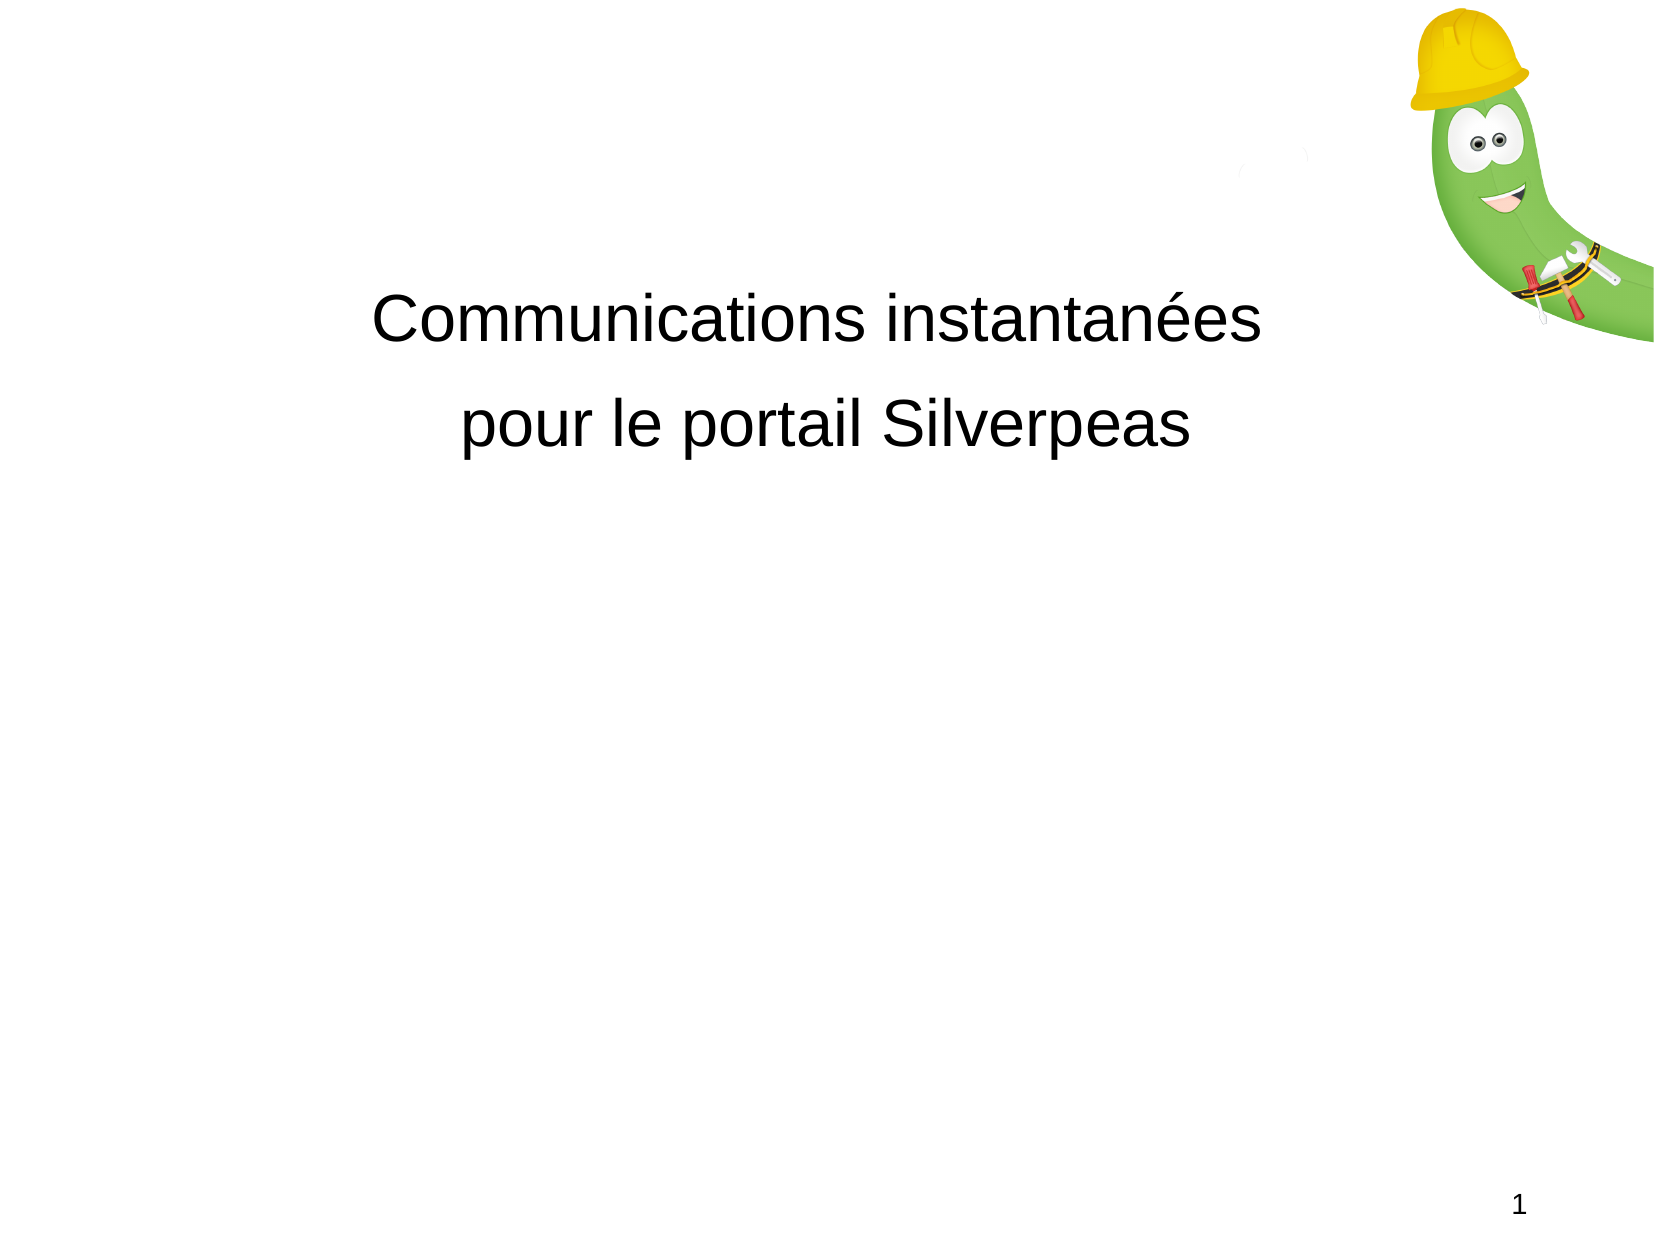

#
Communications instantanées
pour le portail Silverpeas